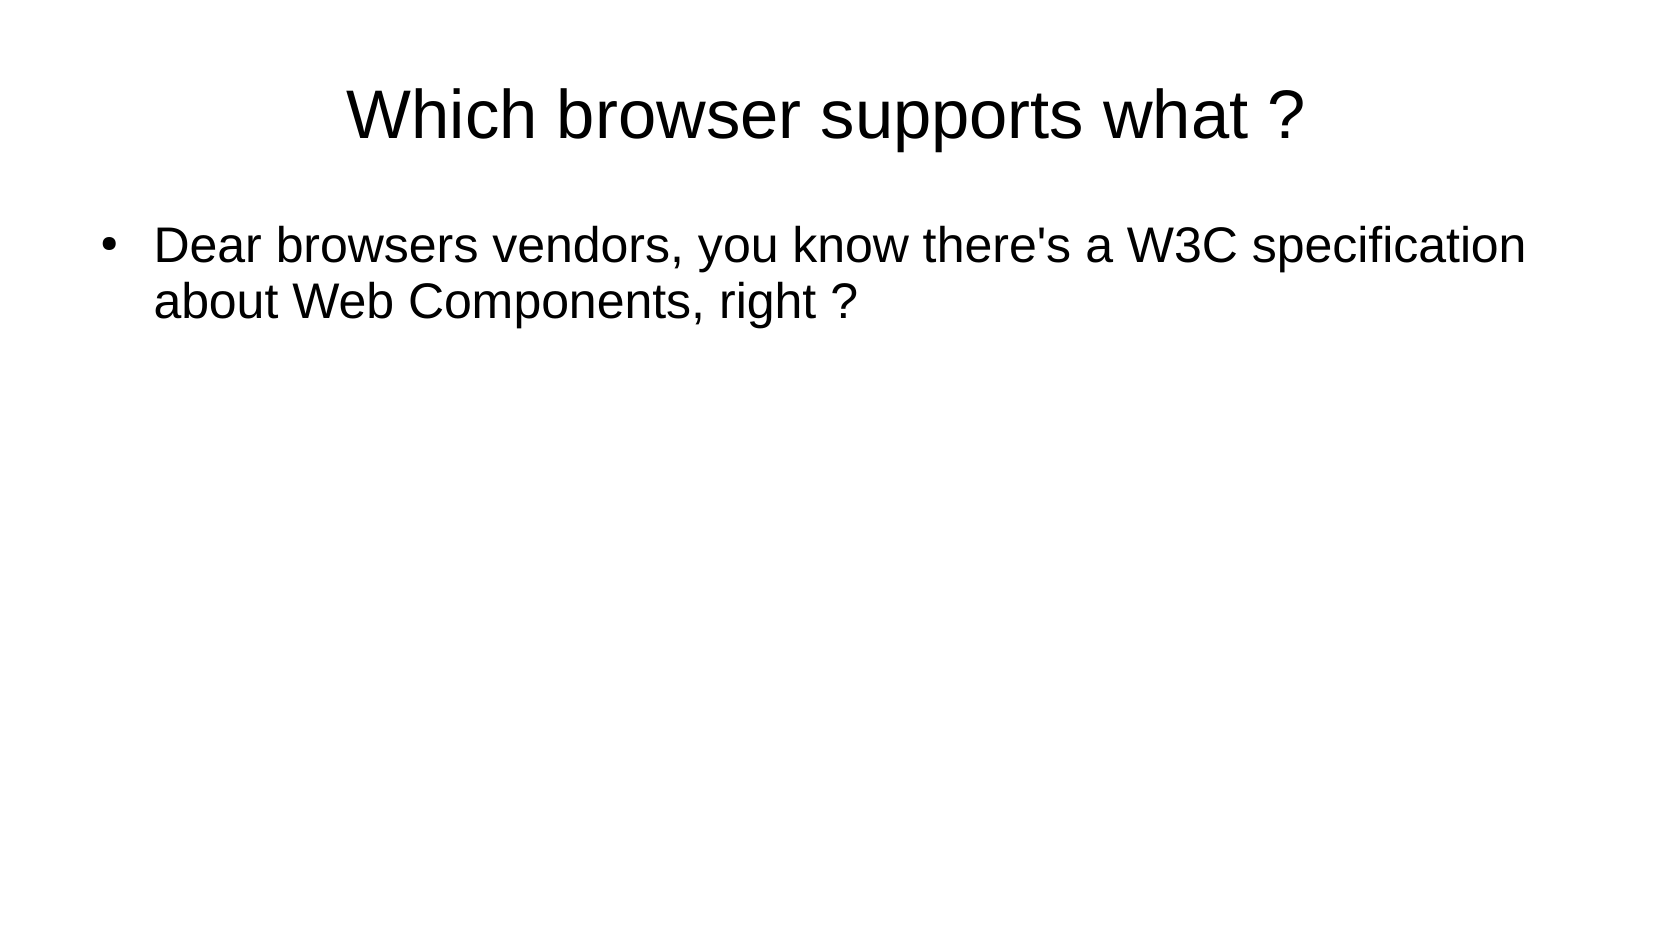

# Which browser supports what ?
Dear browsers vendors, you know there's a W3C specification about Web Components, right ?